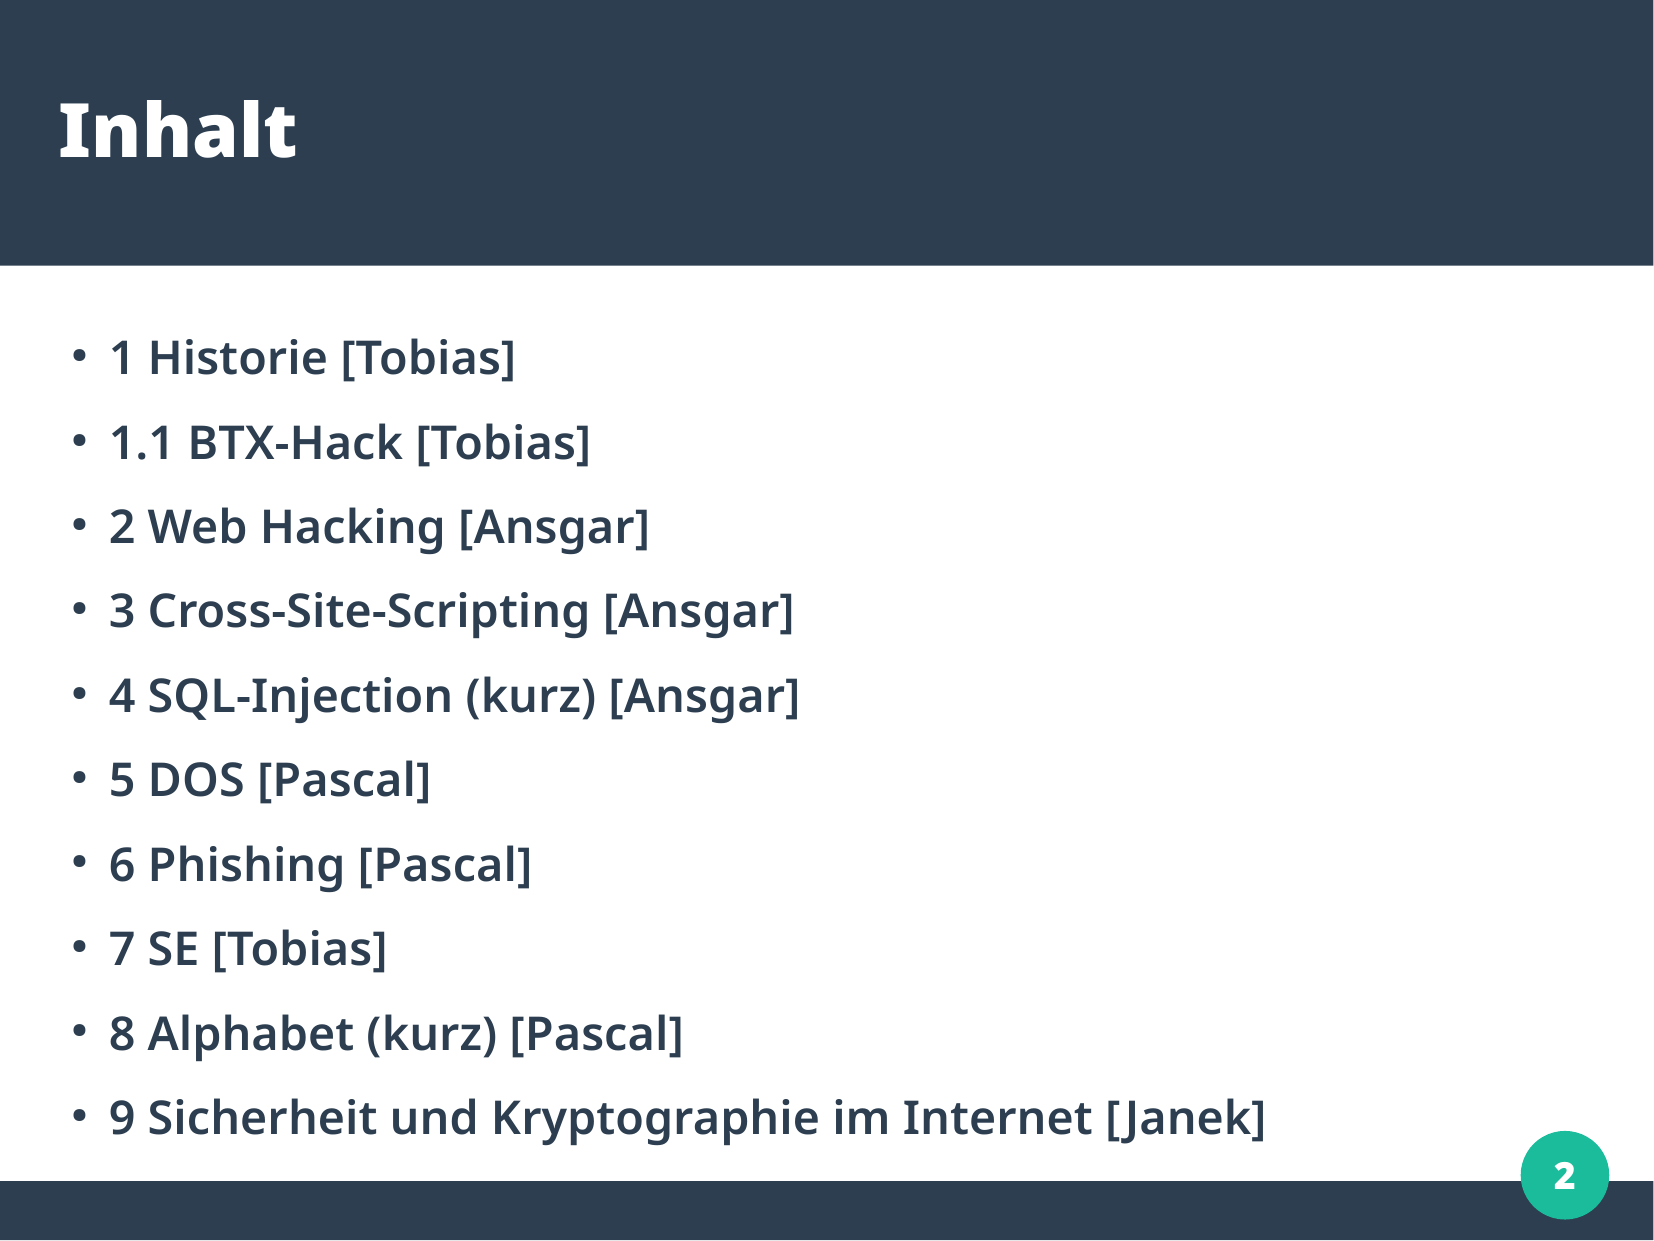

# Inhalt
1 Historie [Tobias]
1.1 BTX-Hack [Tobias]
2 Web Hacking [Ansgar]
3 Cross-Site-Scripting [Ansgar]
4 SQL-Injection (kurz) [Ansgar]
5 DOS [Pascal]
6 Phishing [Pascal]
7 SE [Tobias]
8 Alphabet (kurz) [Pascal]
9 Sicherheit und Kryptographie im Internet [Janek]
2